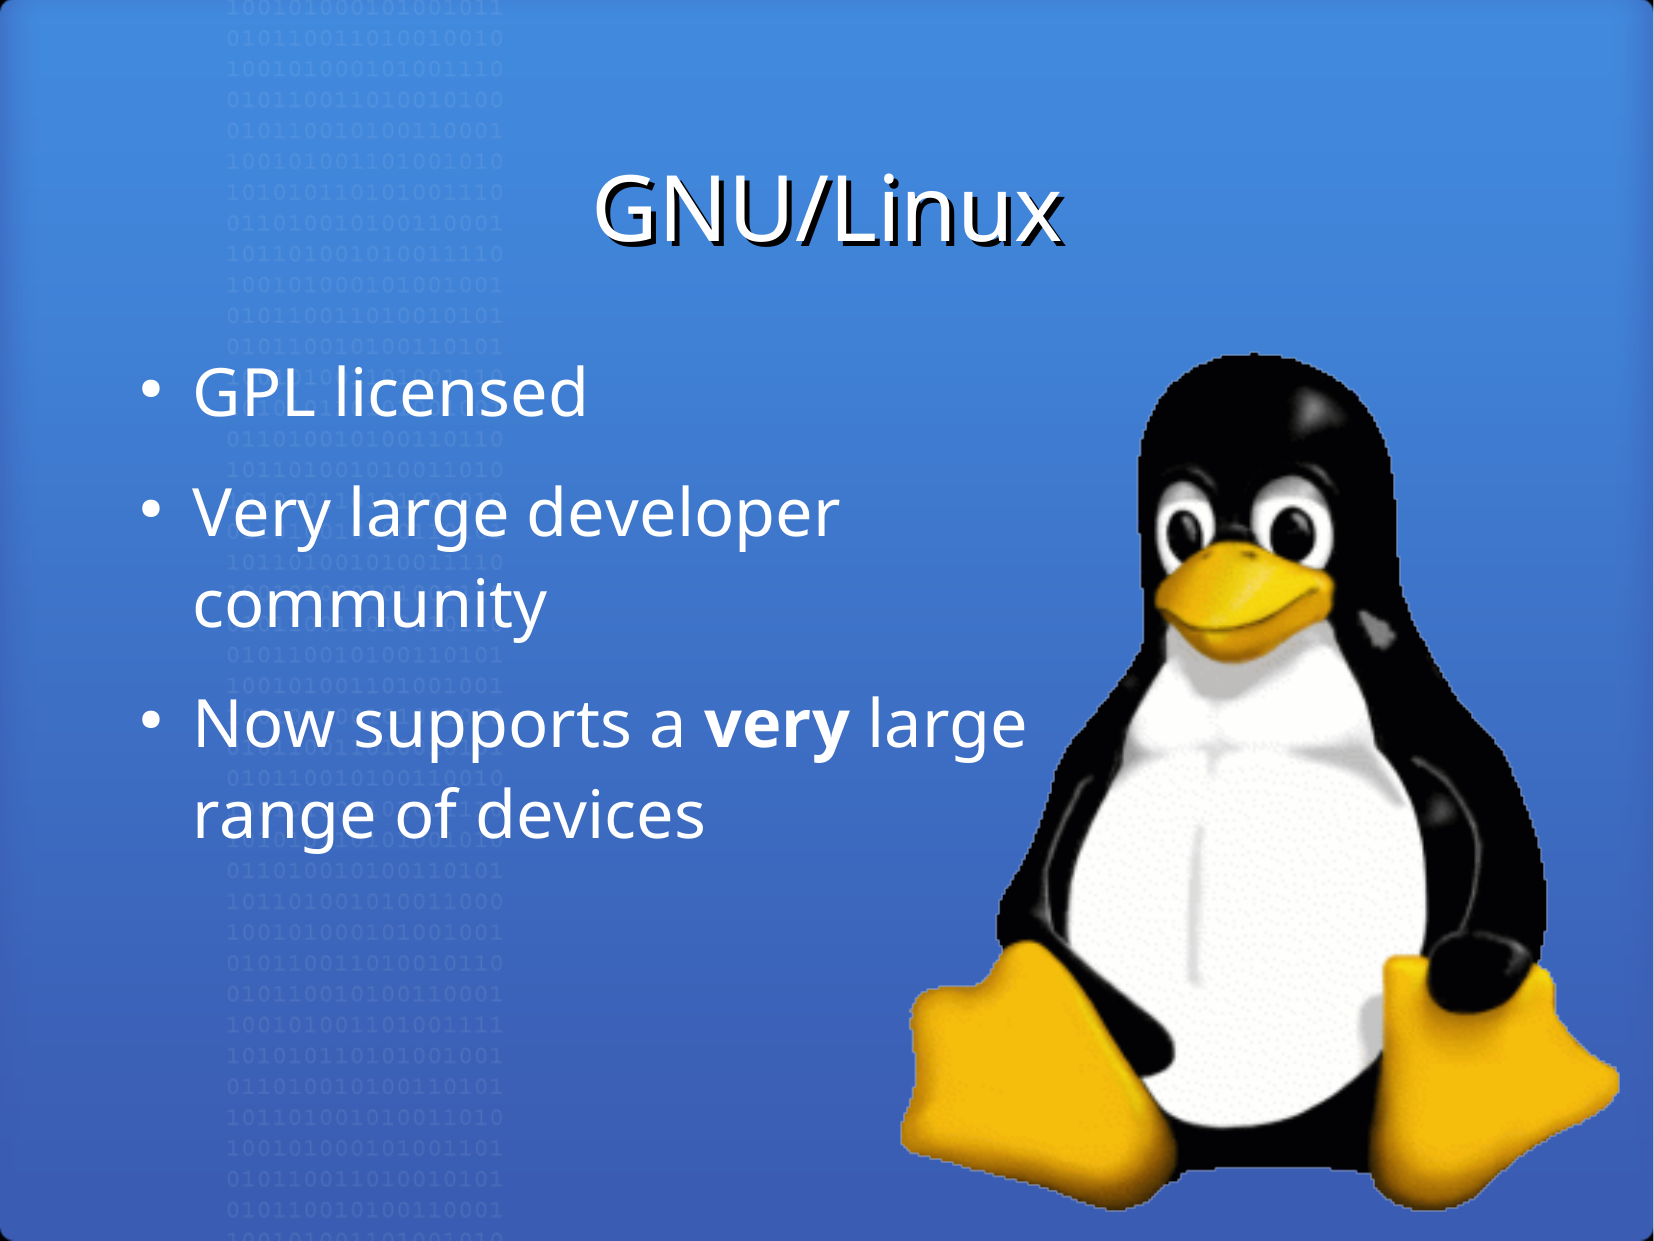

# GNU/Linux
GPL licensed
Very large developer community
Now supports a very large range of devices